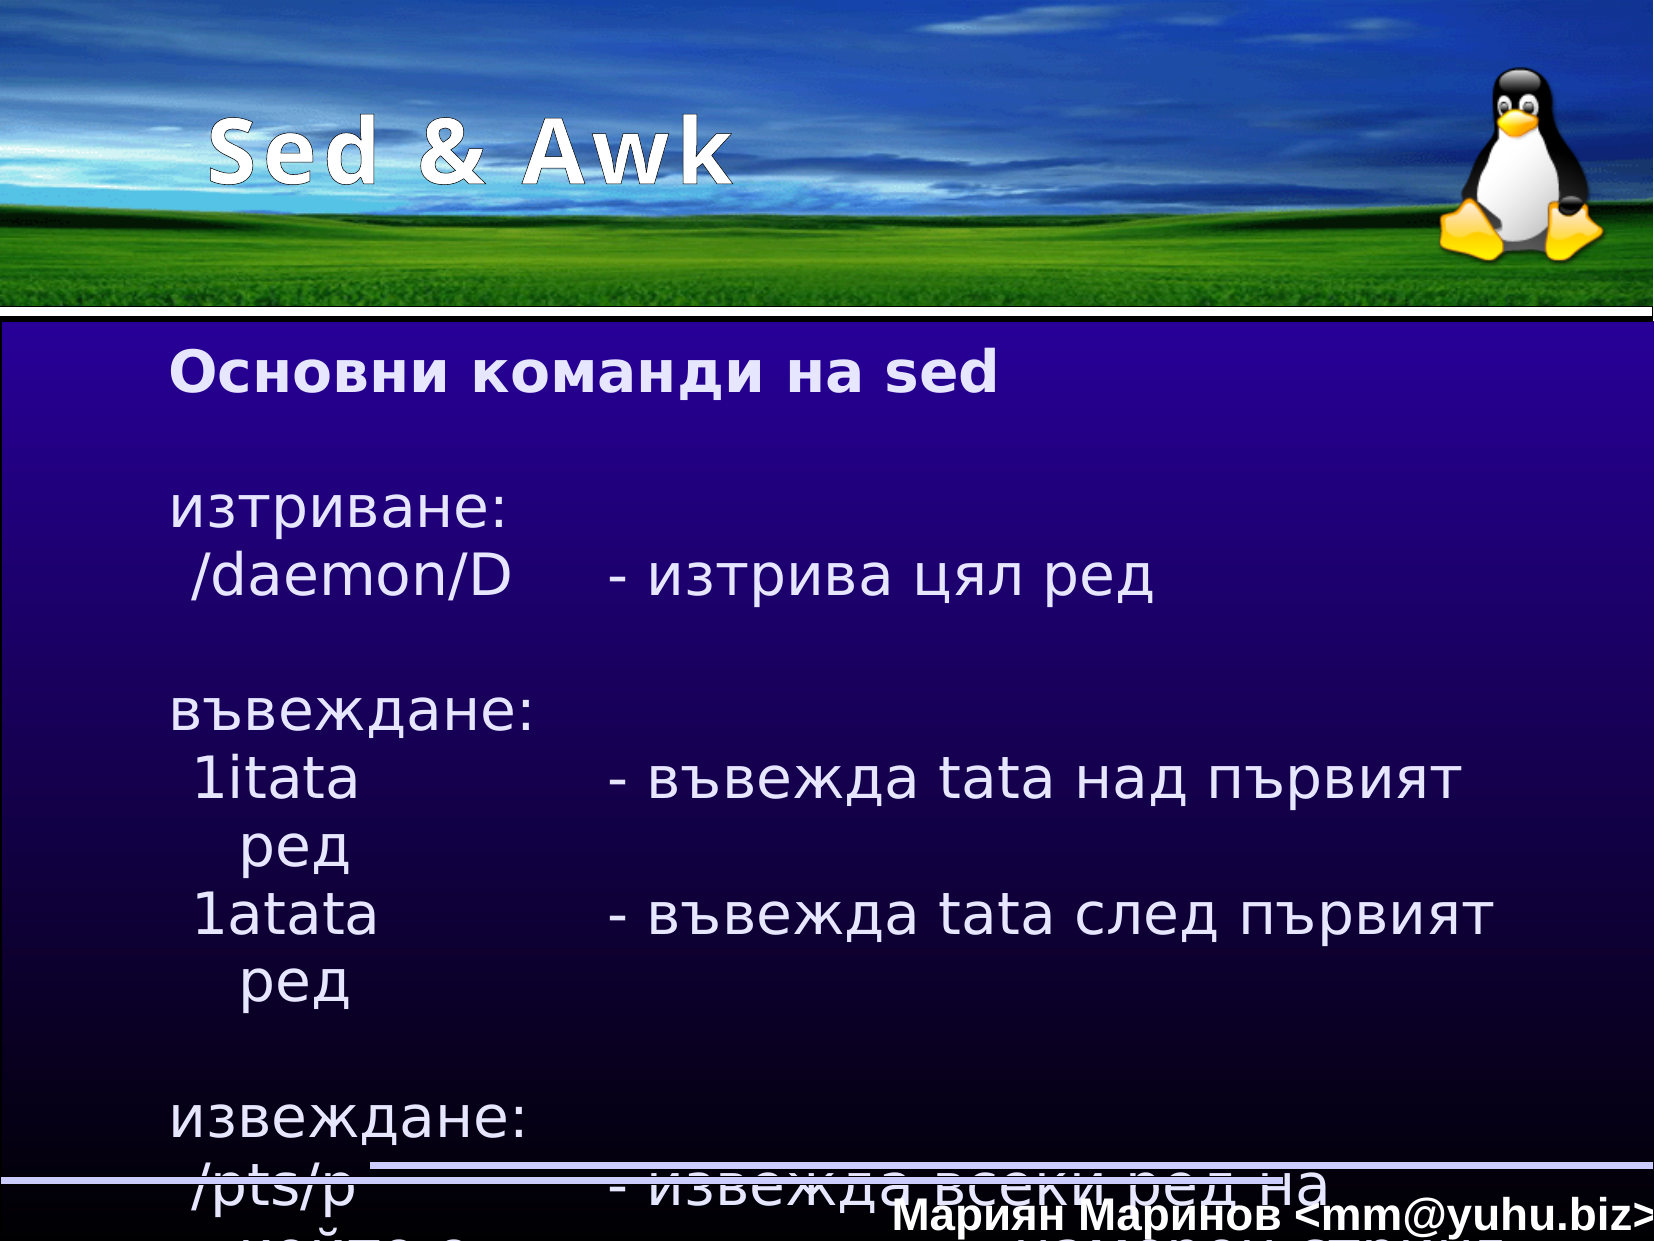

# Sed & Awk
Основни команди на sed
изтриване:
/daemon/D		- изтрива цял ред
въвеждане:
1itata				- въвежда tata над първият ред
1аtata				- въвежда tata след първият ред
извеждане:
/pts/p				- извежда всеки ред на който е 							 намерен стринг pts
Мариян Маринов <mm@yuhu.biz>